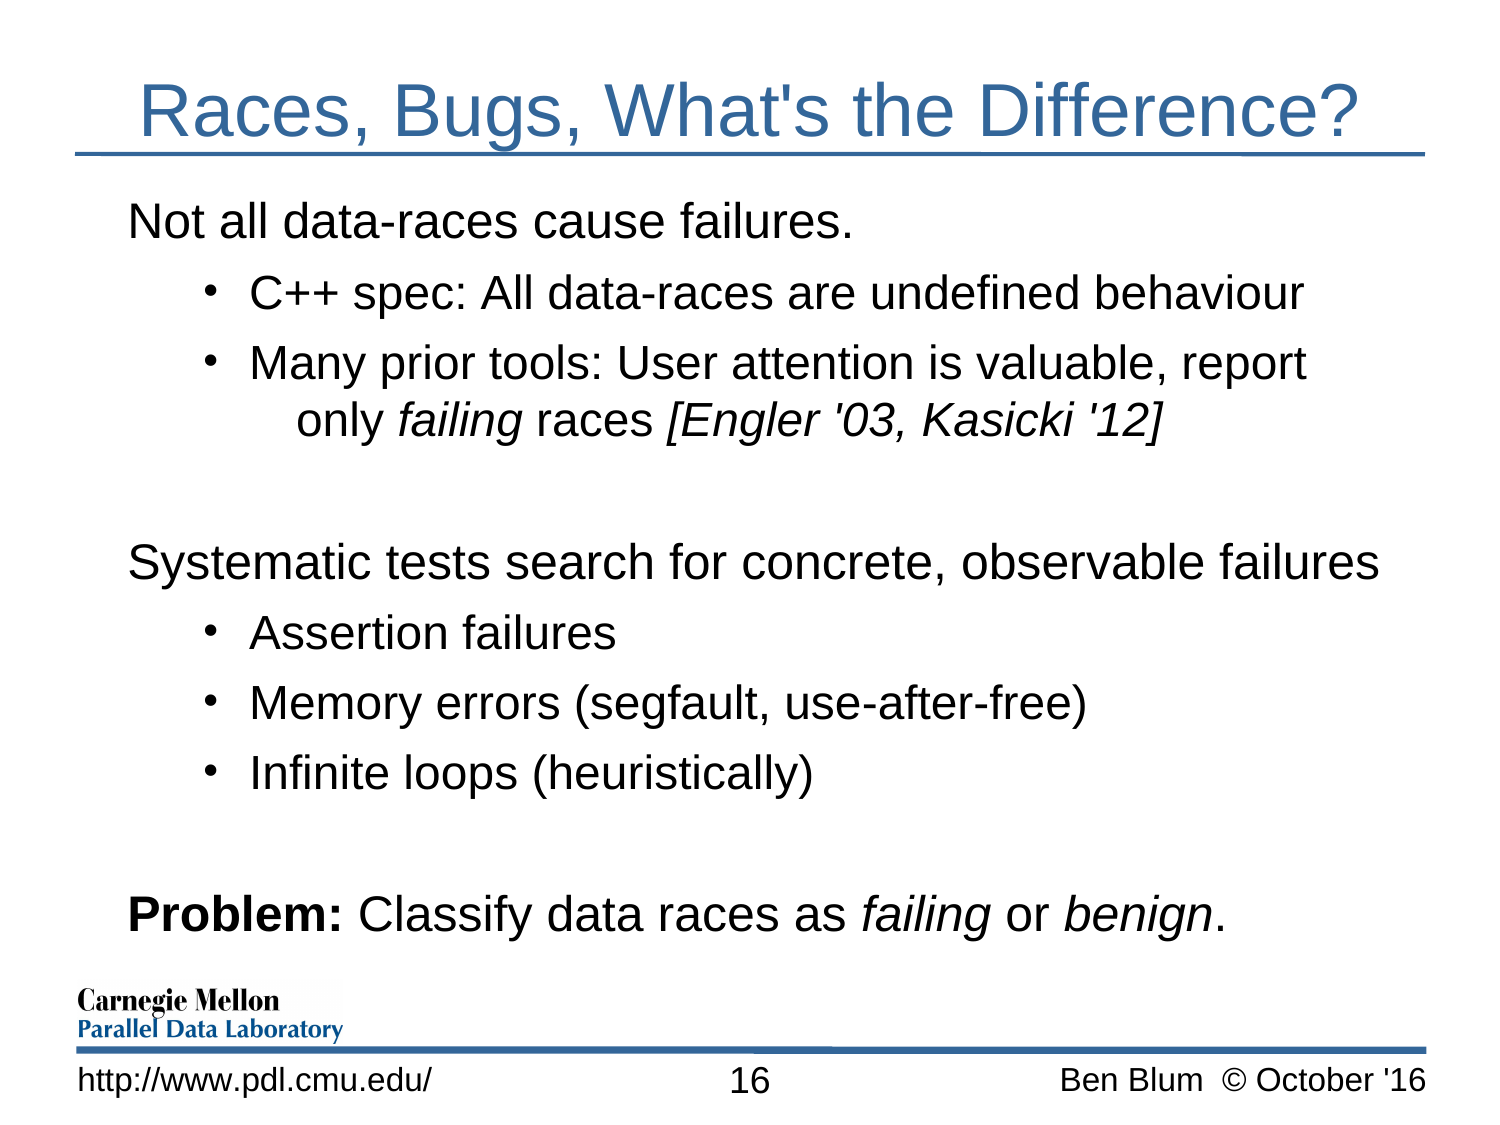

# Races, Bugs, What's the Difference?
Not all data-races cause failures.
C++ spec: All data-races are undefined behaviour
Many prior tools: User attention is valuable, report only failing races [Engler '03, Kasicki '12]
Systematic tests search for concrete, observable failures
Assertion failures
Memory errors (segfault, use-after-free)
Infinite loops (heuristically)
Problem: Classify data races as failing or benign.
16